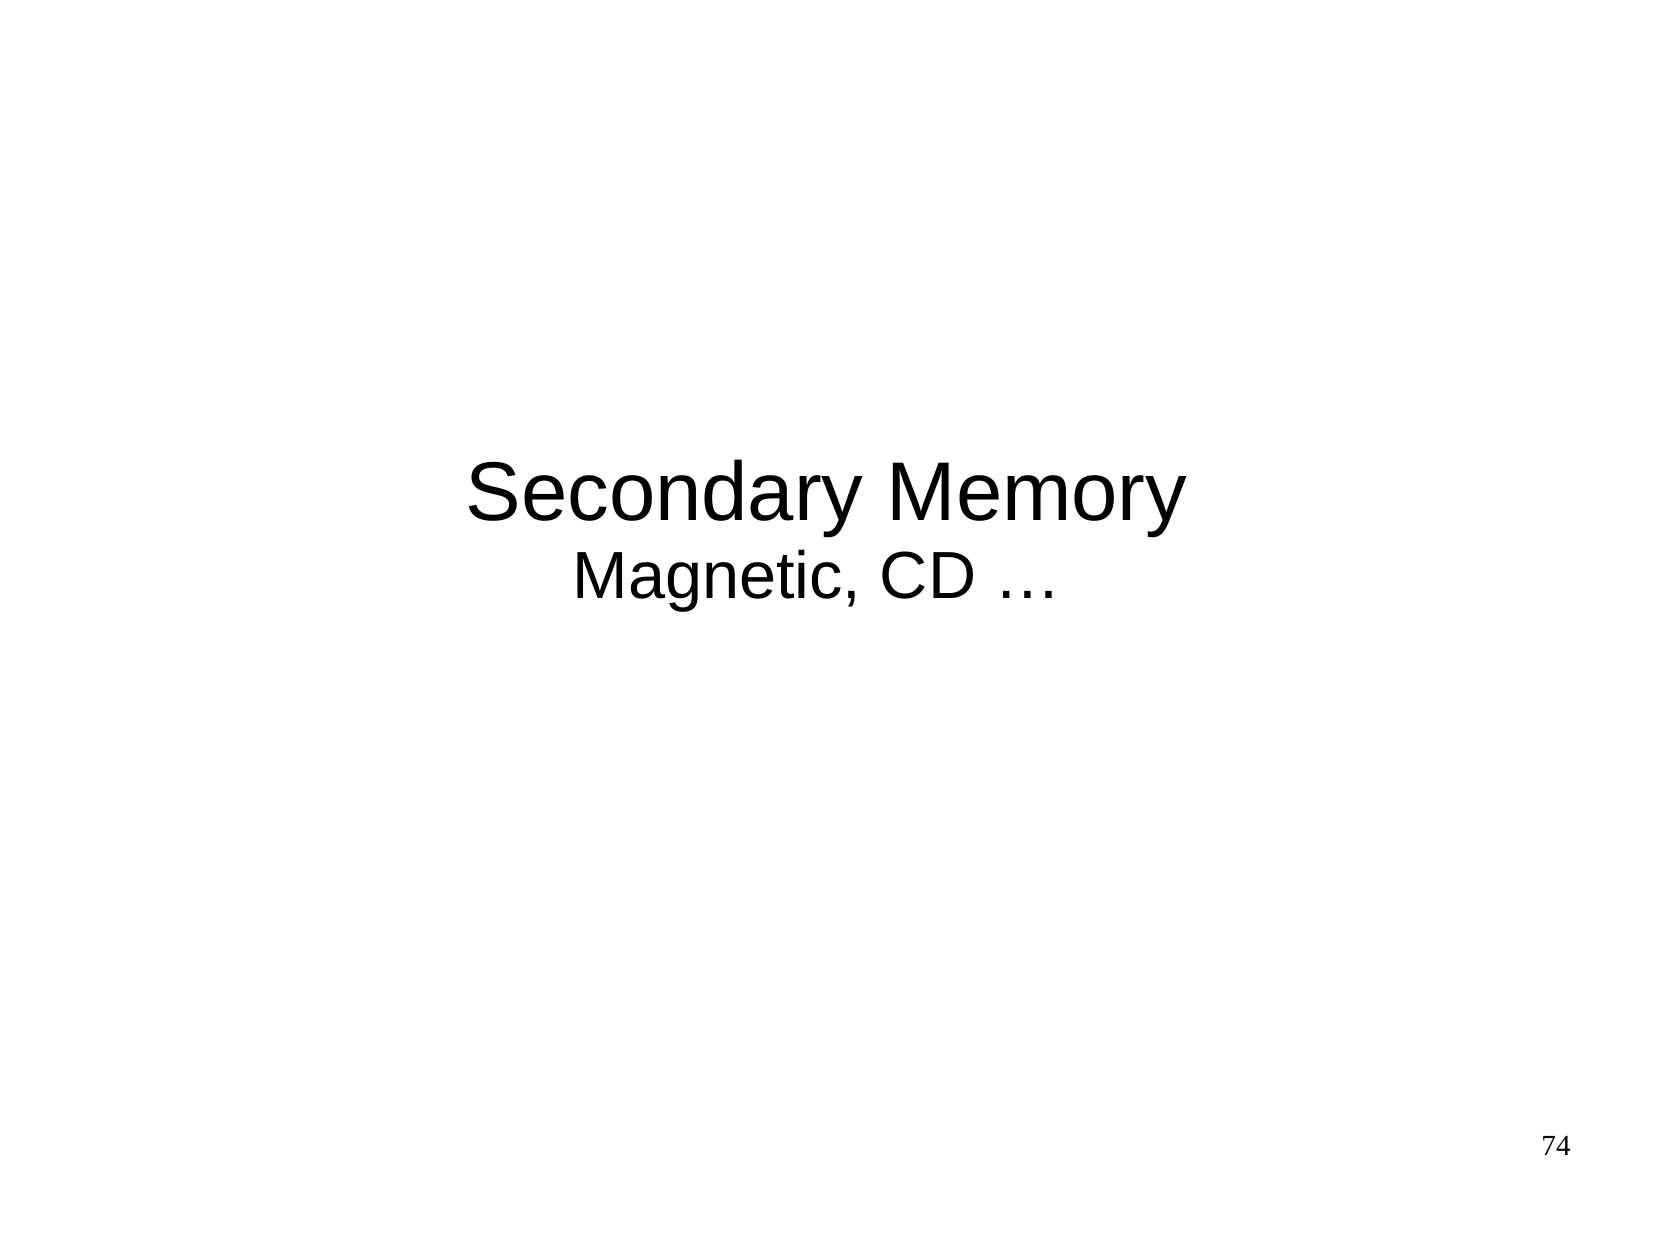

# Secondary Memory
Magnetic, CD …
74